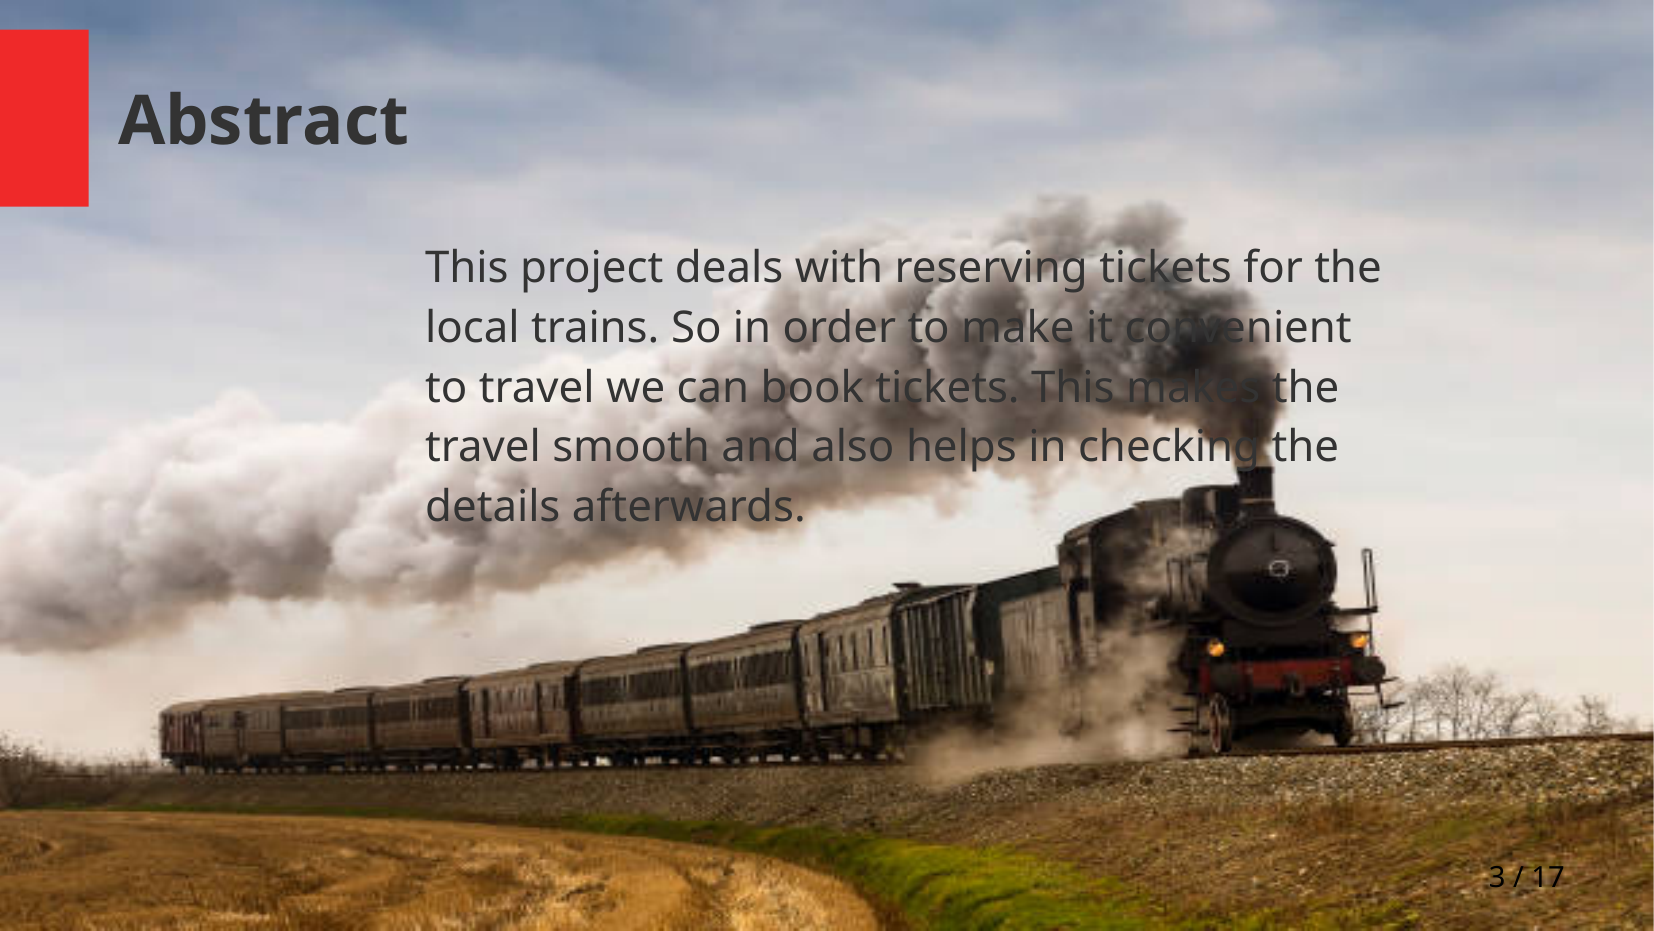

# Abstract
This project deals with reserving tickets for the local trains. So in order to make it convenient to travel we can book tickets. This makes the travel smooth and also helps in checking the details afterwards.
3